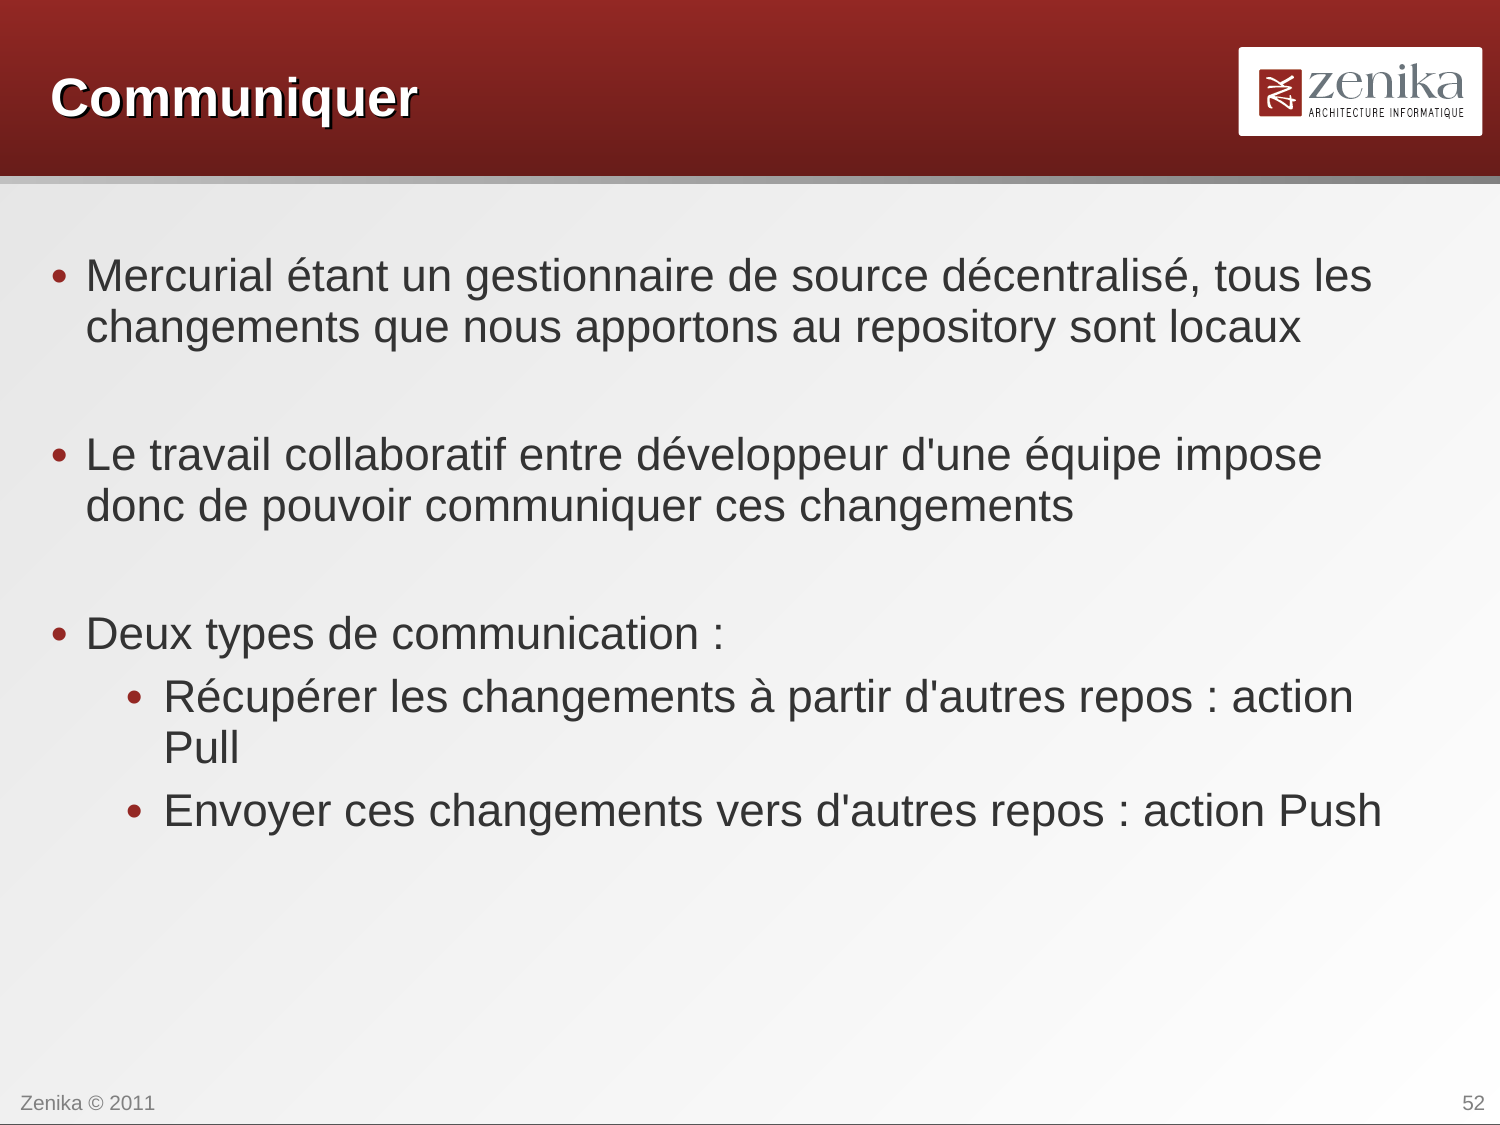

# Communiquer
Mercurial étant un gestionnaire de source décentralisé, tous les changements que nous apportons au repository sont locaux
Le travail collaboratif entre développeur d'une équipe impose donc de pouvoir communiquer ces changements
Deux types de communication :
Récupérer les changements à partir d'autres repos : action Pull
Envoyer ces changements vers d'autres repos : action Push